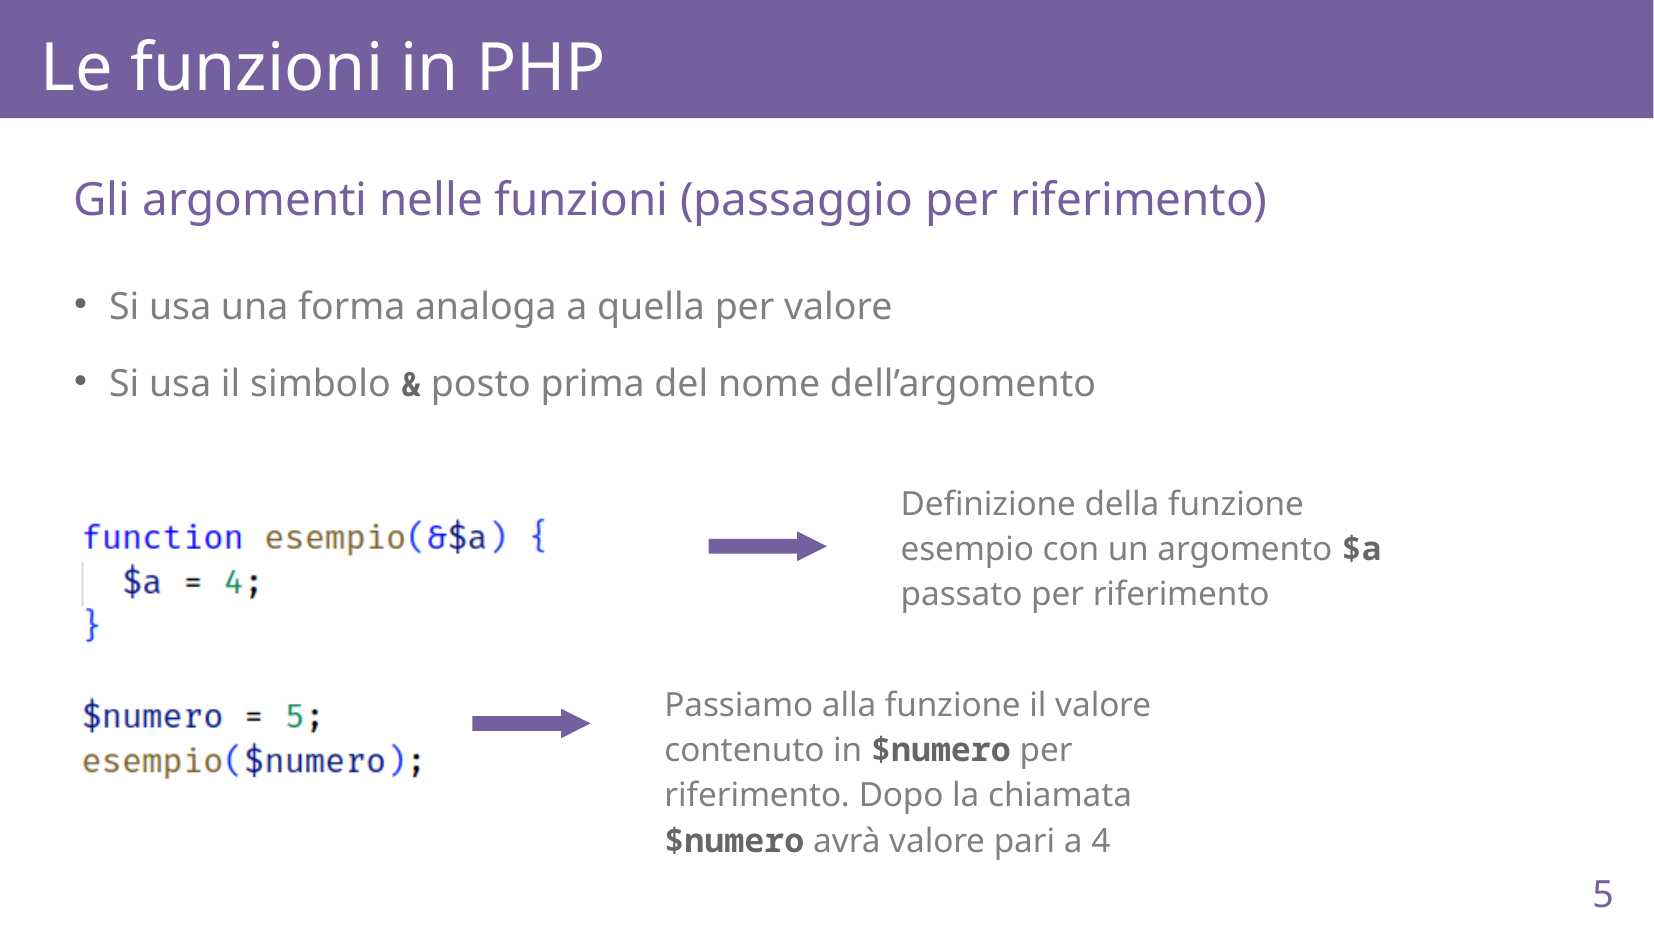

Le funzioni in PHP
Gli argomenti nelle funzioni (passaggio per riferimento)
Si usa una forma analoga a quella per valore
Si usa il simbolo & posto prima del nome dell’argomento
Definizione della funzione esempio con un argomento $a passato per riferimento
Passiamo alla funzione il valore contenuto in $numero per riferimento. Dopo la chiamata $numero avrà valore pari a 4